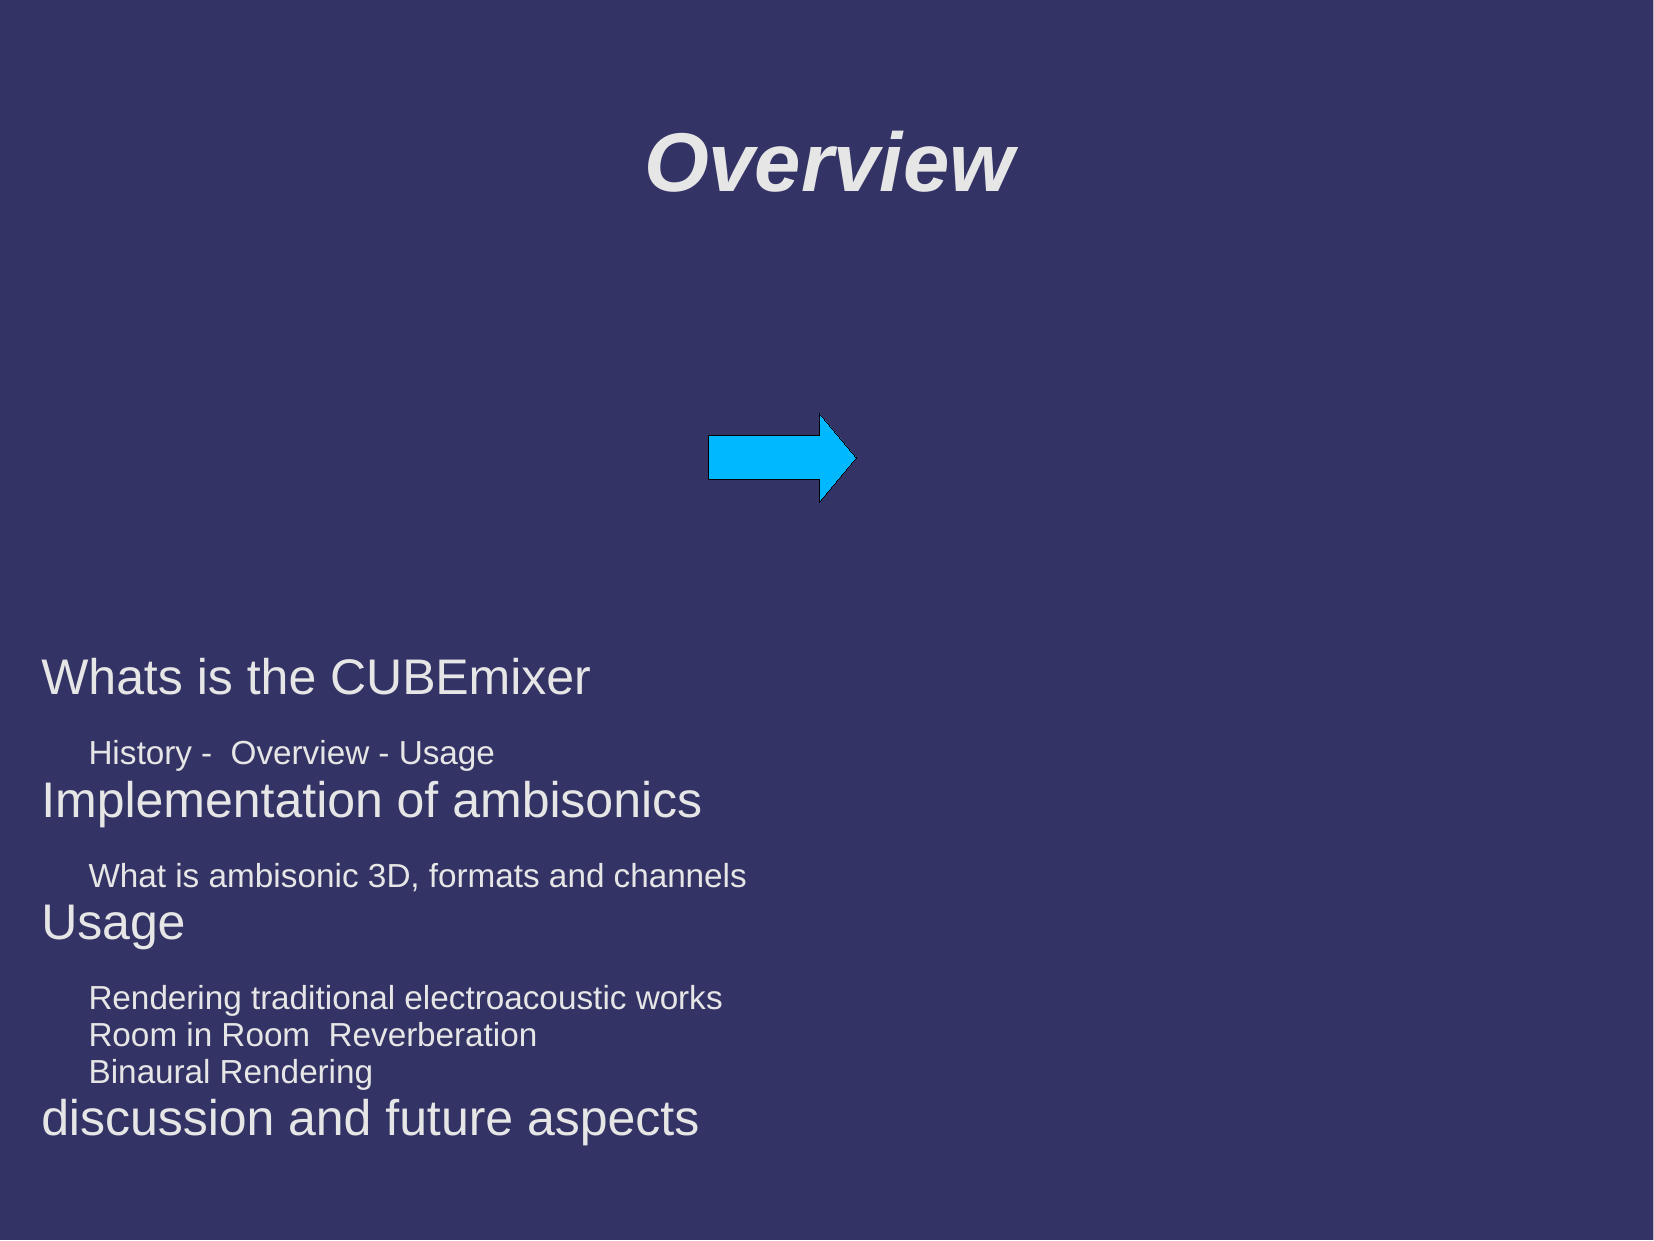

# Overview
Whats is the CUBEmixer
History - Overview - Usage
Implementation of ambisonics
What is ambisonic 3D, formats and channels
Usage
Rendering traditional electroacoustic works
Room in Room Reverberation
Binaural Rendering
discussion and future aspects